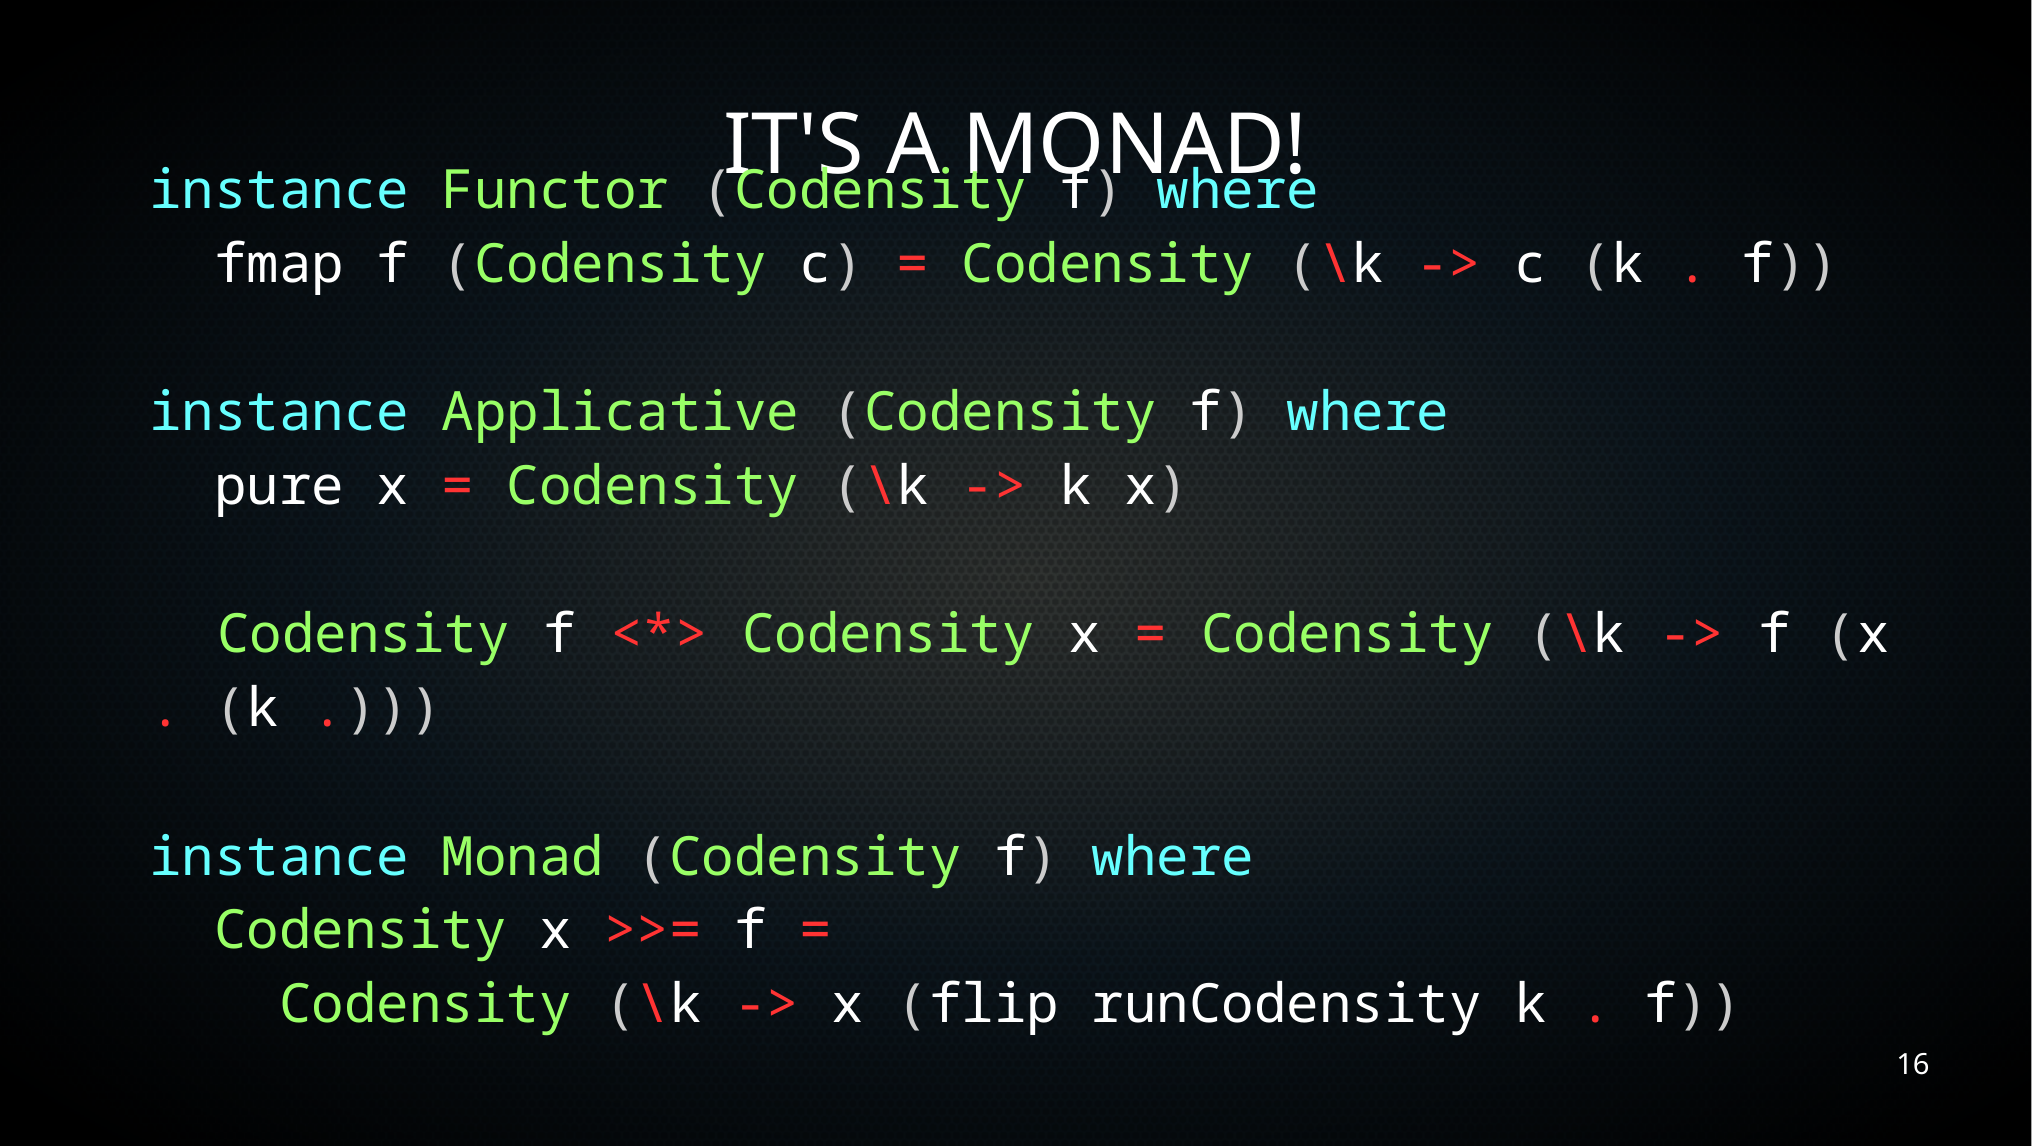

# IT'S A MONAD!
instance Functor (Codensity f) where
 fmap f (Codensity c) = Codensity (\k -> c (k . f))
instance Applicative (Codensity f) where
 pure x = Codensity (\k -> k x)
 Codensity f <*> Codensity x = Codensity (\k -> f (x . (k .)))
instance Monad (Codensity f) where
 Codensity x >>= f =
 Codensity (\k -> x (flip runCodensity k . f))
16